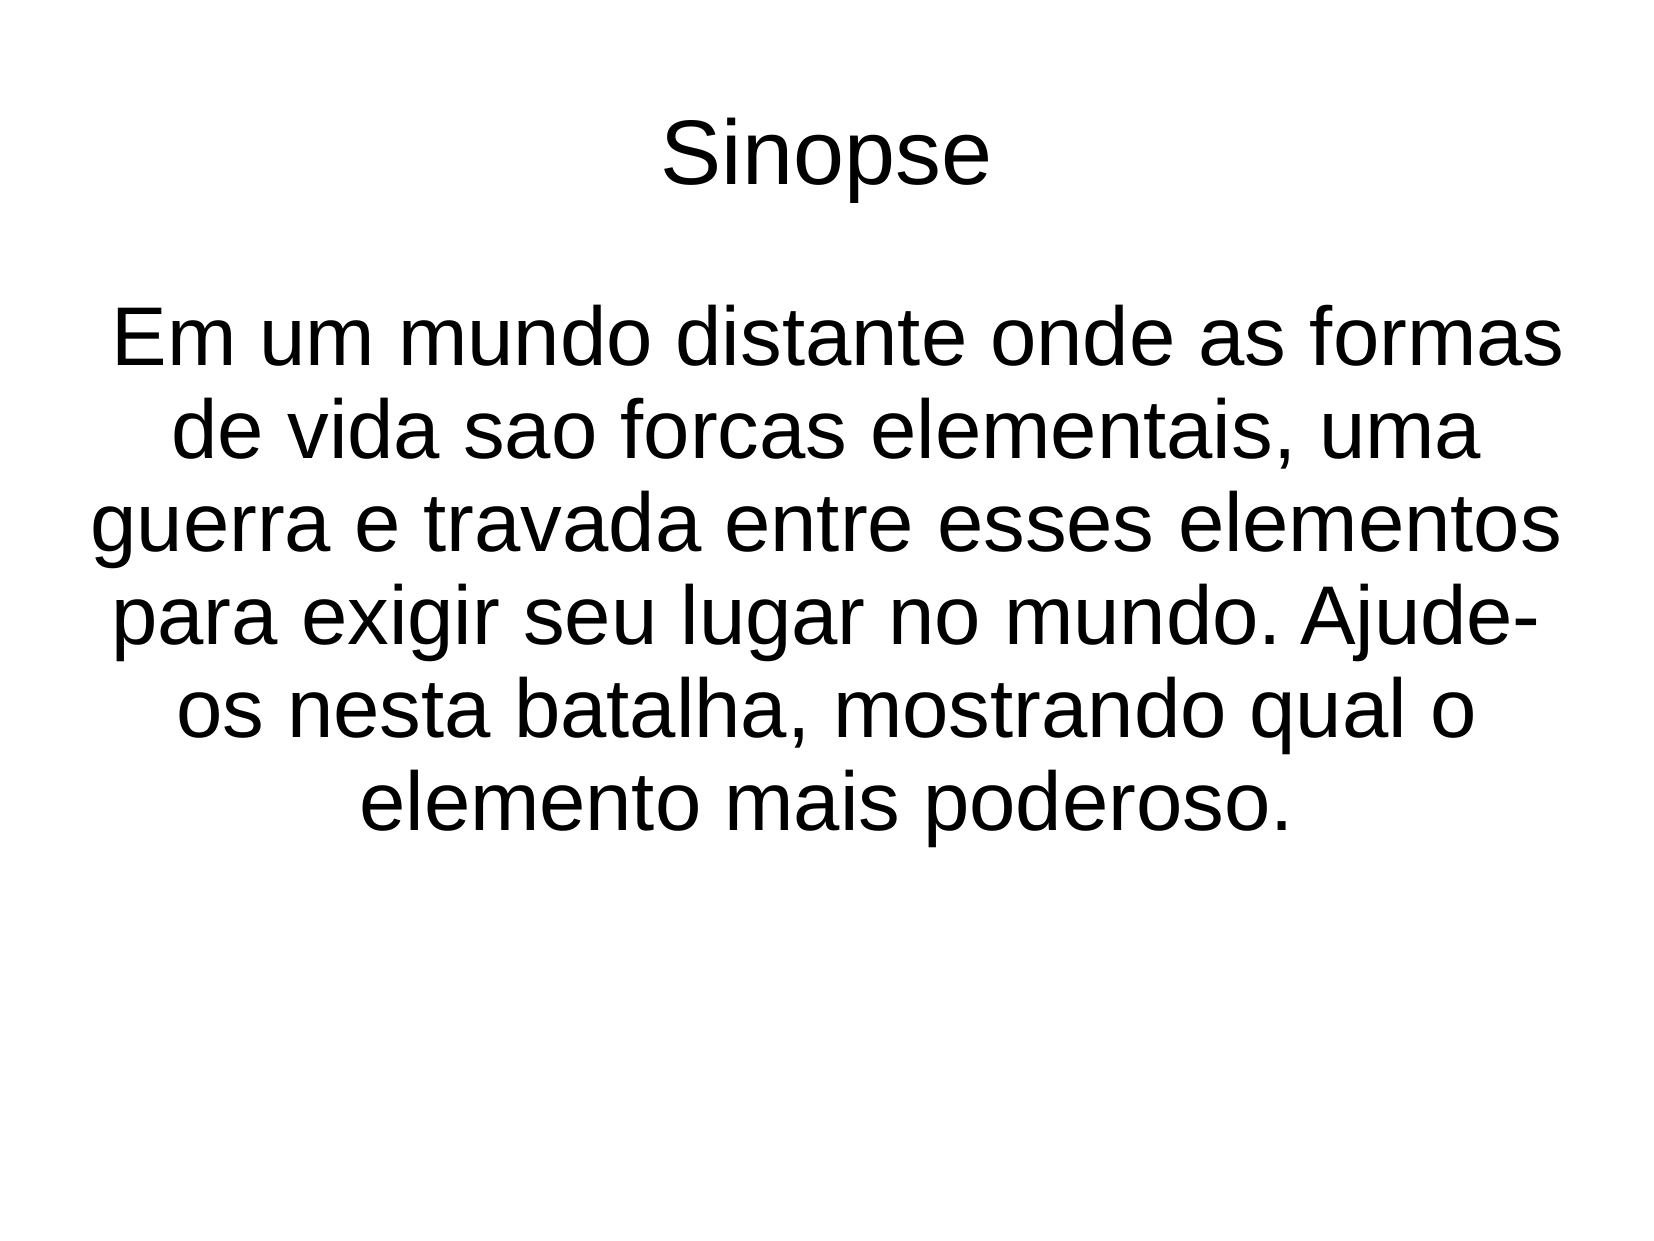

# Sinopse
 Em um mundo distante onde as formas de vida sao forcas elementais, uma guerra e travada entre esses elementos para exigir seu lugar no mundo. Ajude-os nesta batalha, mostrando qual o elemento mais poderoso.